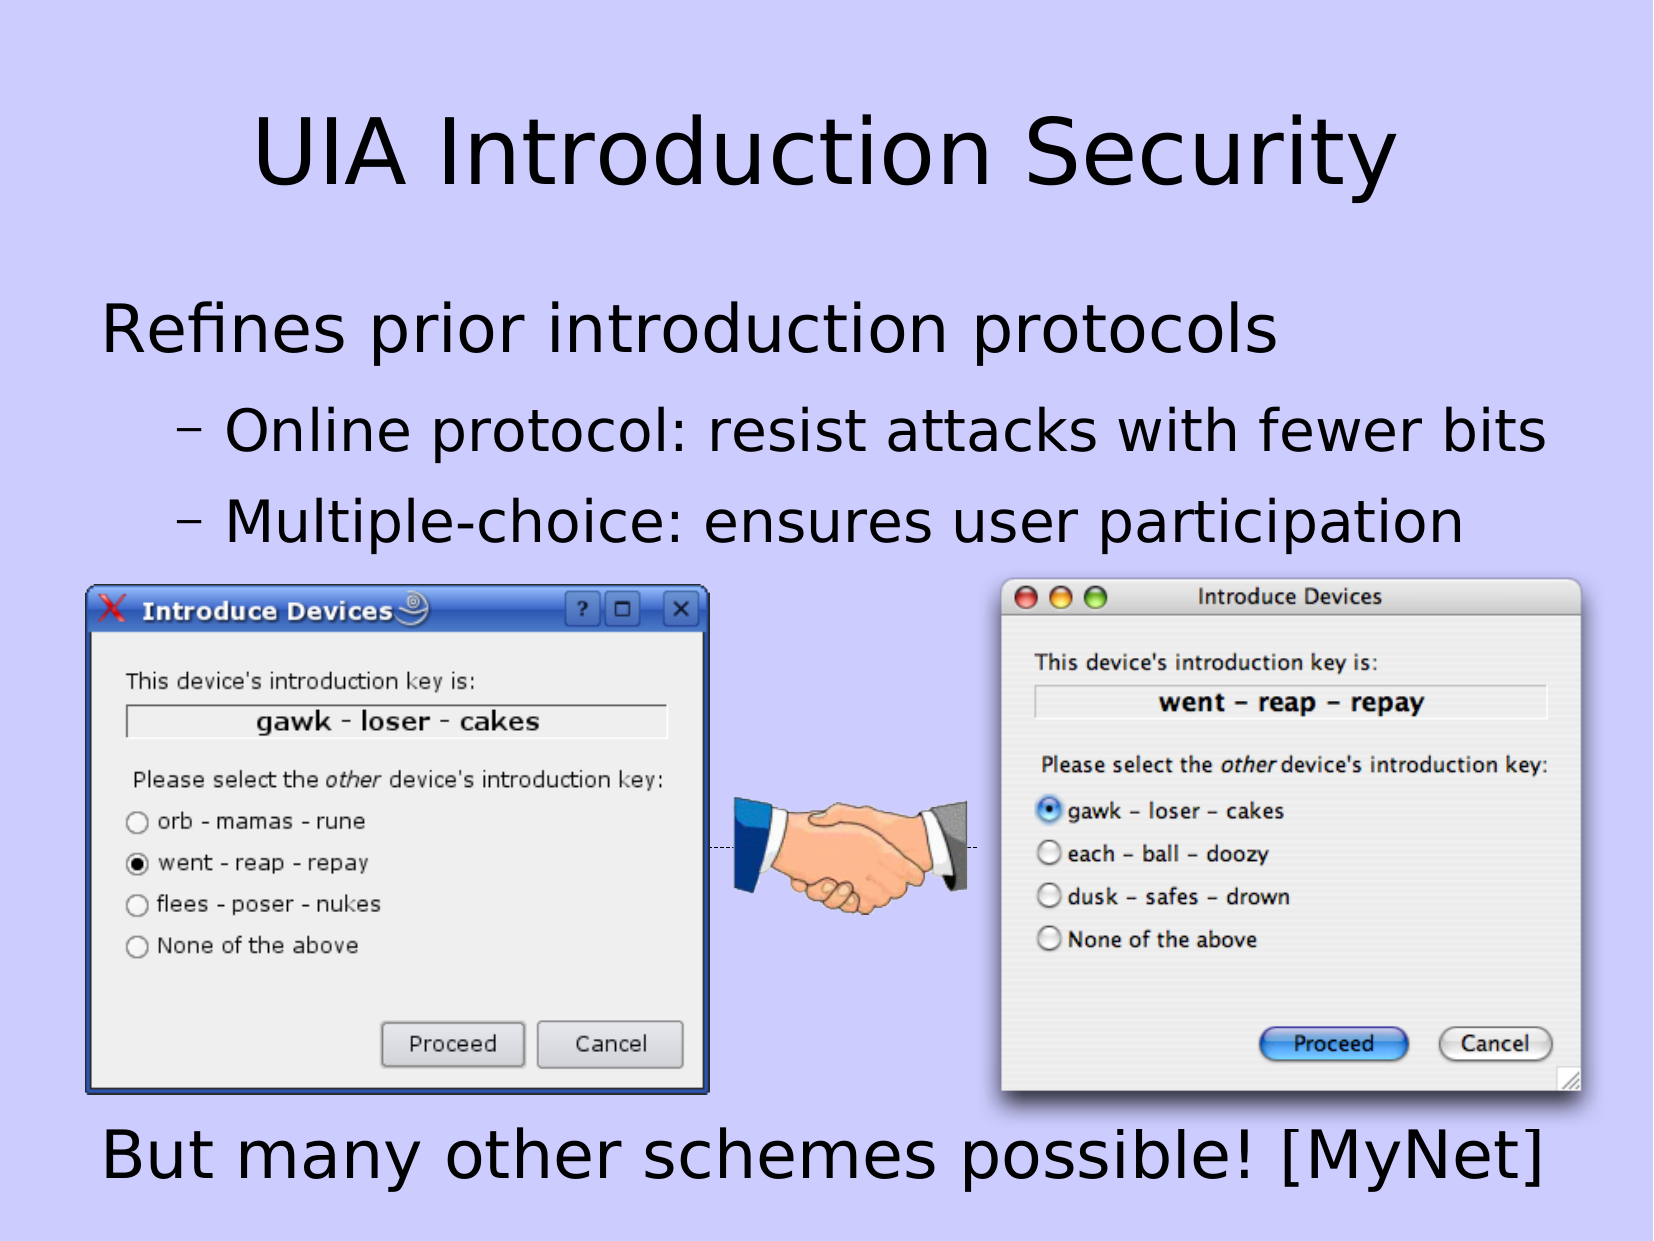

# UIA Introduction Security
Refines prior introduction protocols
Online protocol: resist attacks with fewer bits
Multiple-choice: ensures user participation
But many other schemes possible! [MyNet]